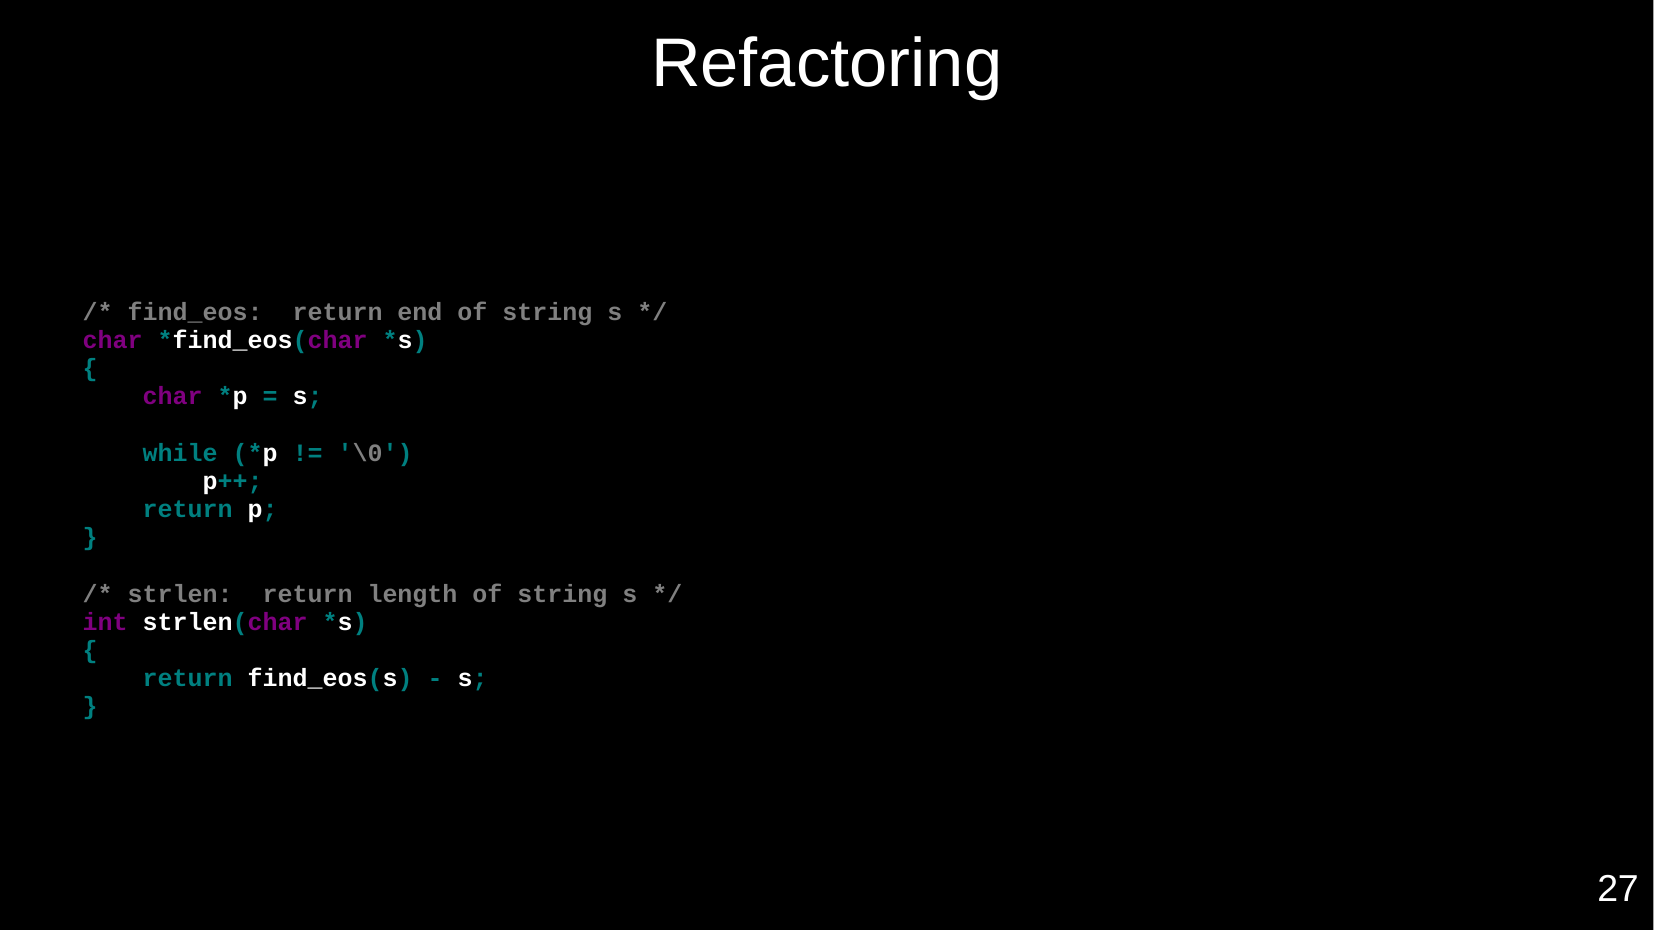

Refactoring
# /* find_eos: return end of string s */
char *find_eos(char *s)
{
 char *p = s;
 while (*p != '\0')
 p++;
 return p;
}
/* strlen: return length of string s */
int strlen(char *s)
{
 return find_eos(s) - s;
}